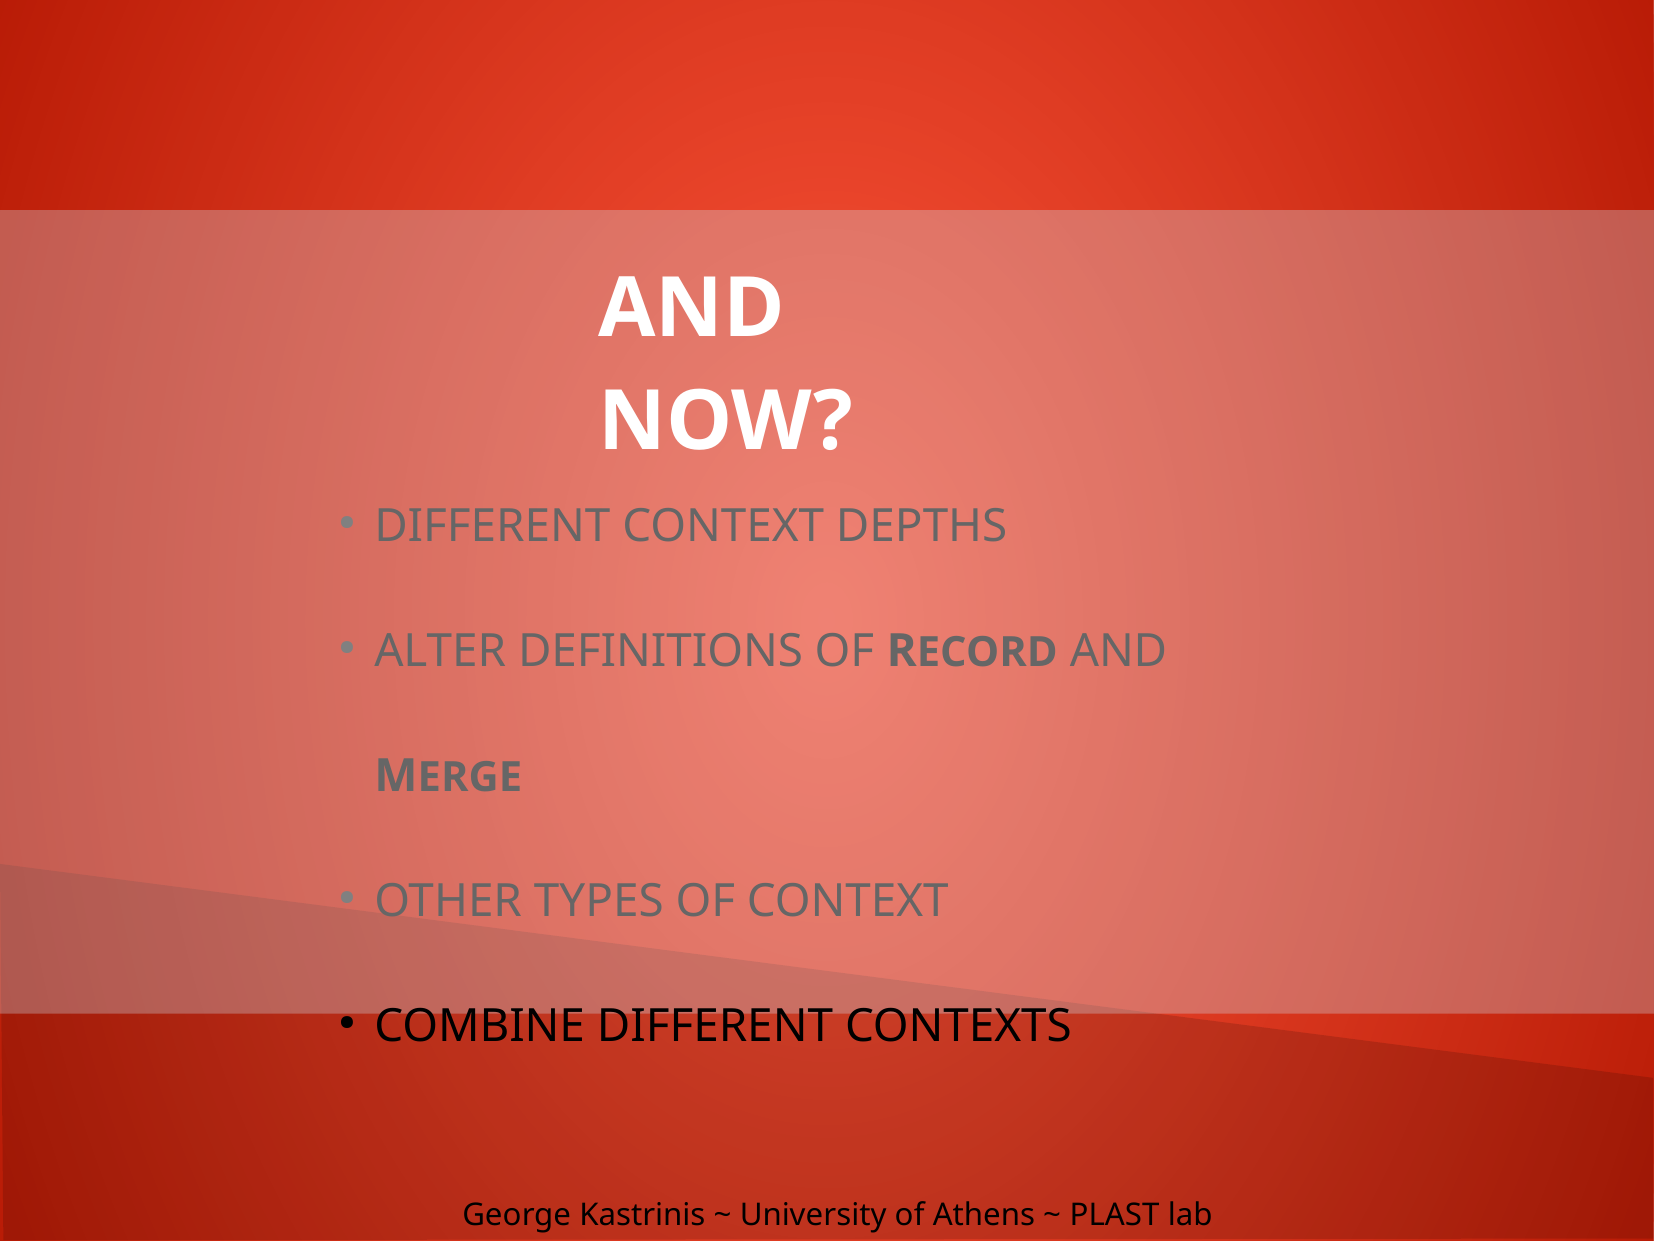

AND NOW?
DIFFERENT CONTEXT DEPTHS
ALTER DEFINITIONS OF RECORD AND MERGE
OTHER TYPES OF CONTEXT
COMBINE DIFFERENT CONTEXTS
George Kastrinis ~ University of Athens ~ PLAST lab